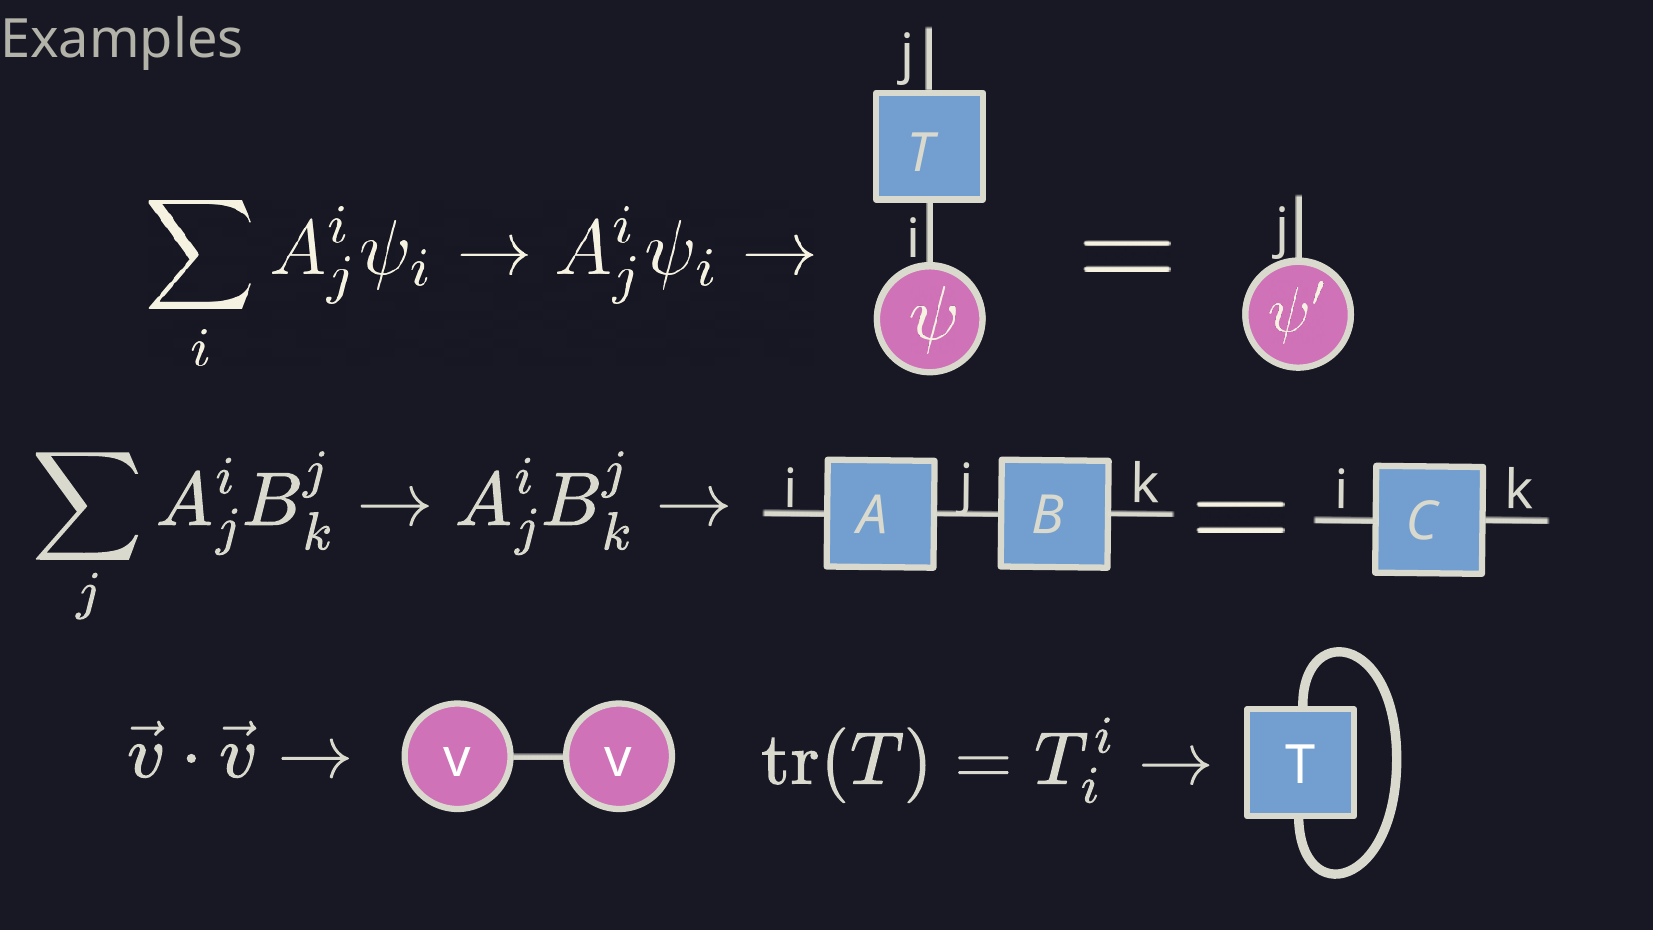

Examples
j
T
i
j
j
k
i
A
B
i
k
C
v
v
T